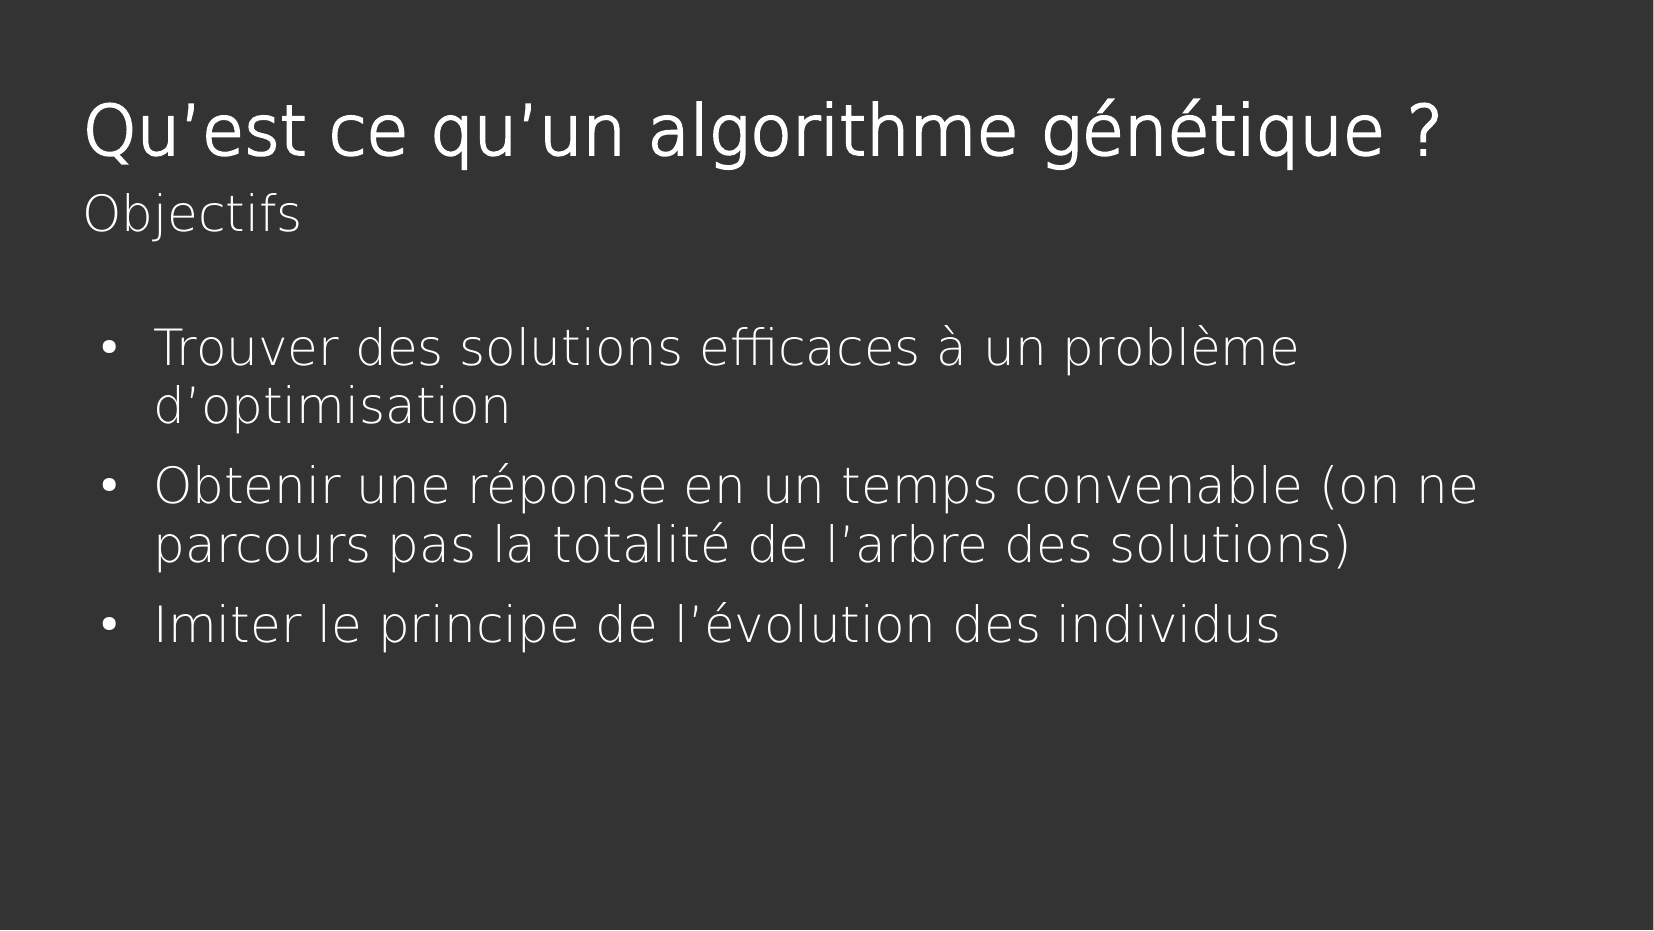

# Qu’est ce qu’un algorithme génétique ?
Objectifs
Trouver des solutions efficaces à un problème d’optimisation
Obtenir une réponse en un temps convenable (on ne parcours pas la totalité de l’arbre des solutions)
Imiter le principe de l’évolution des individus